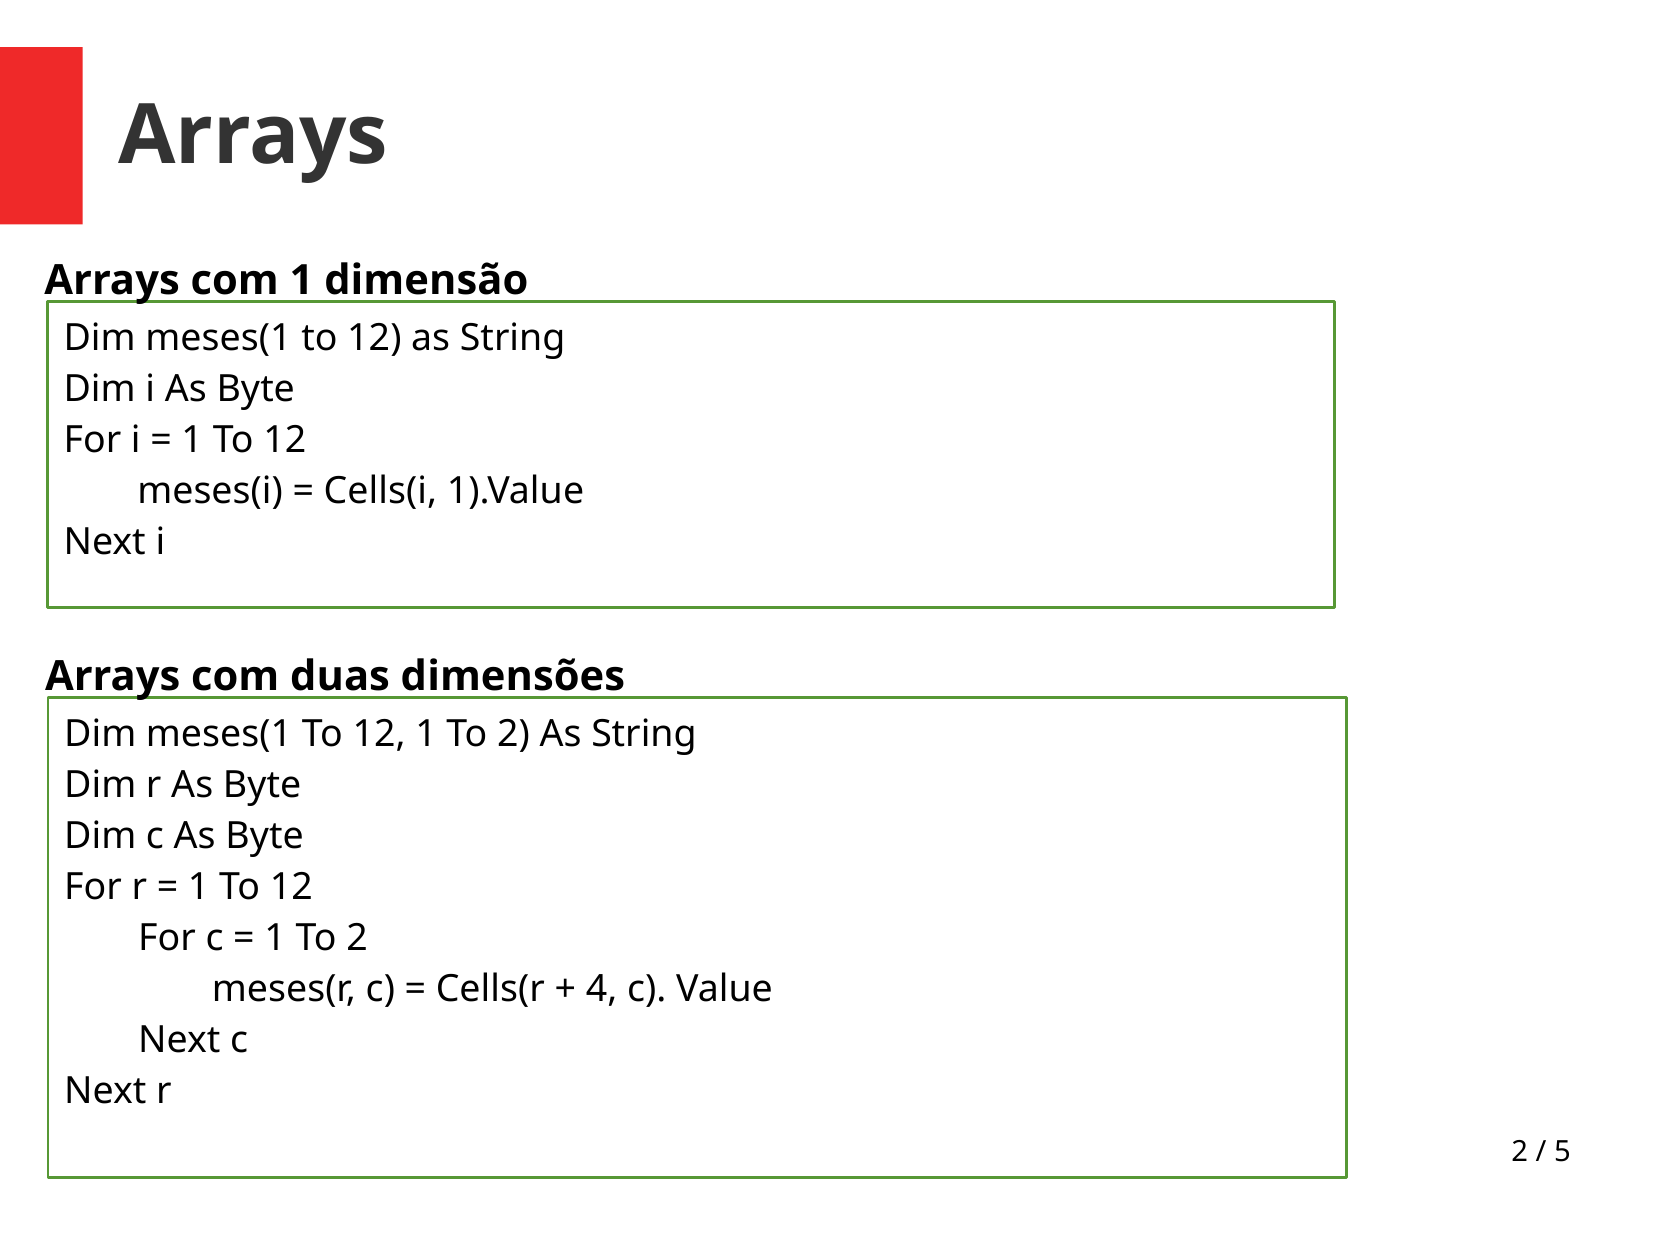

# Arrays
Arrays com 1 dimensão
Dim meses(1 to 12) as String
Dim i As Byte
For i = 1 To 12
	meses(i) = Cells(i, 1).Value
Next i
Arrays com duas dimensões
Dim meses(1 To 12, 1 To 2) As String
Dim r As Byte
Dim c As Byte
For r = 1 To 12
	For c = 1 To 2
		meses(r, c) = Cells(r + 4, c). Value
	Next c
Next r
2